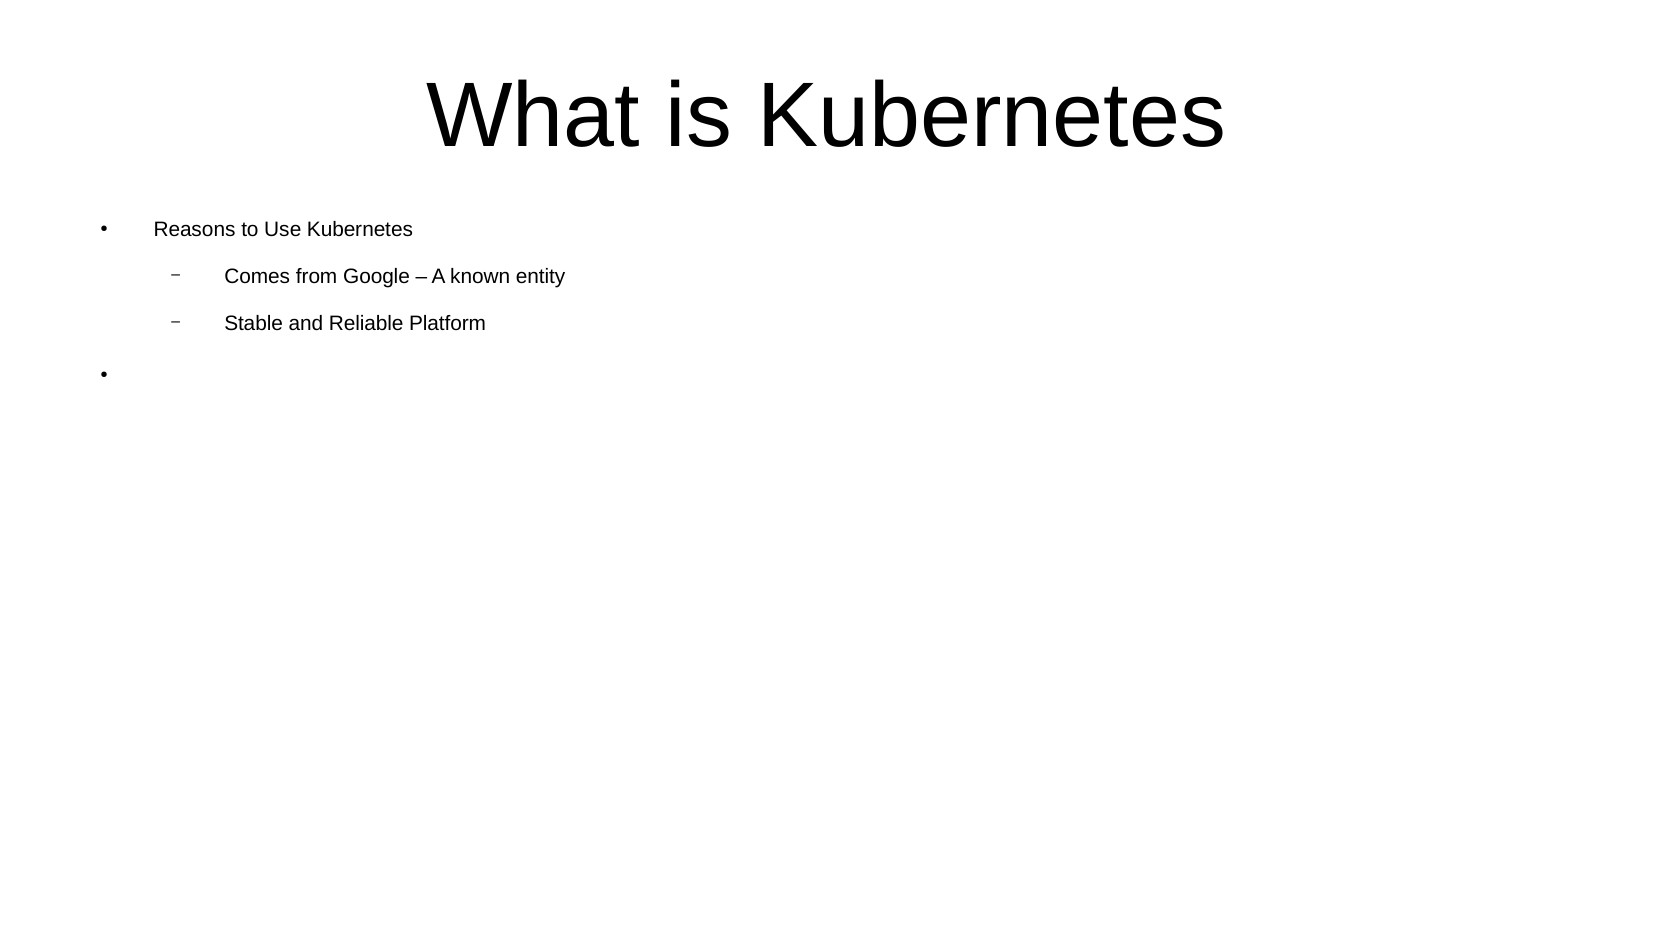

# What is Kubernetes
Reasons to Use Kubernetes
Comes from Google – A known entity
Stable and Reliable Platform